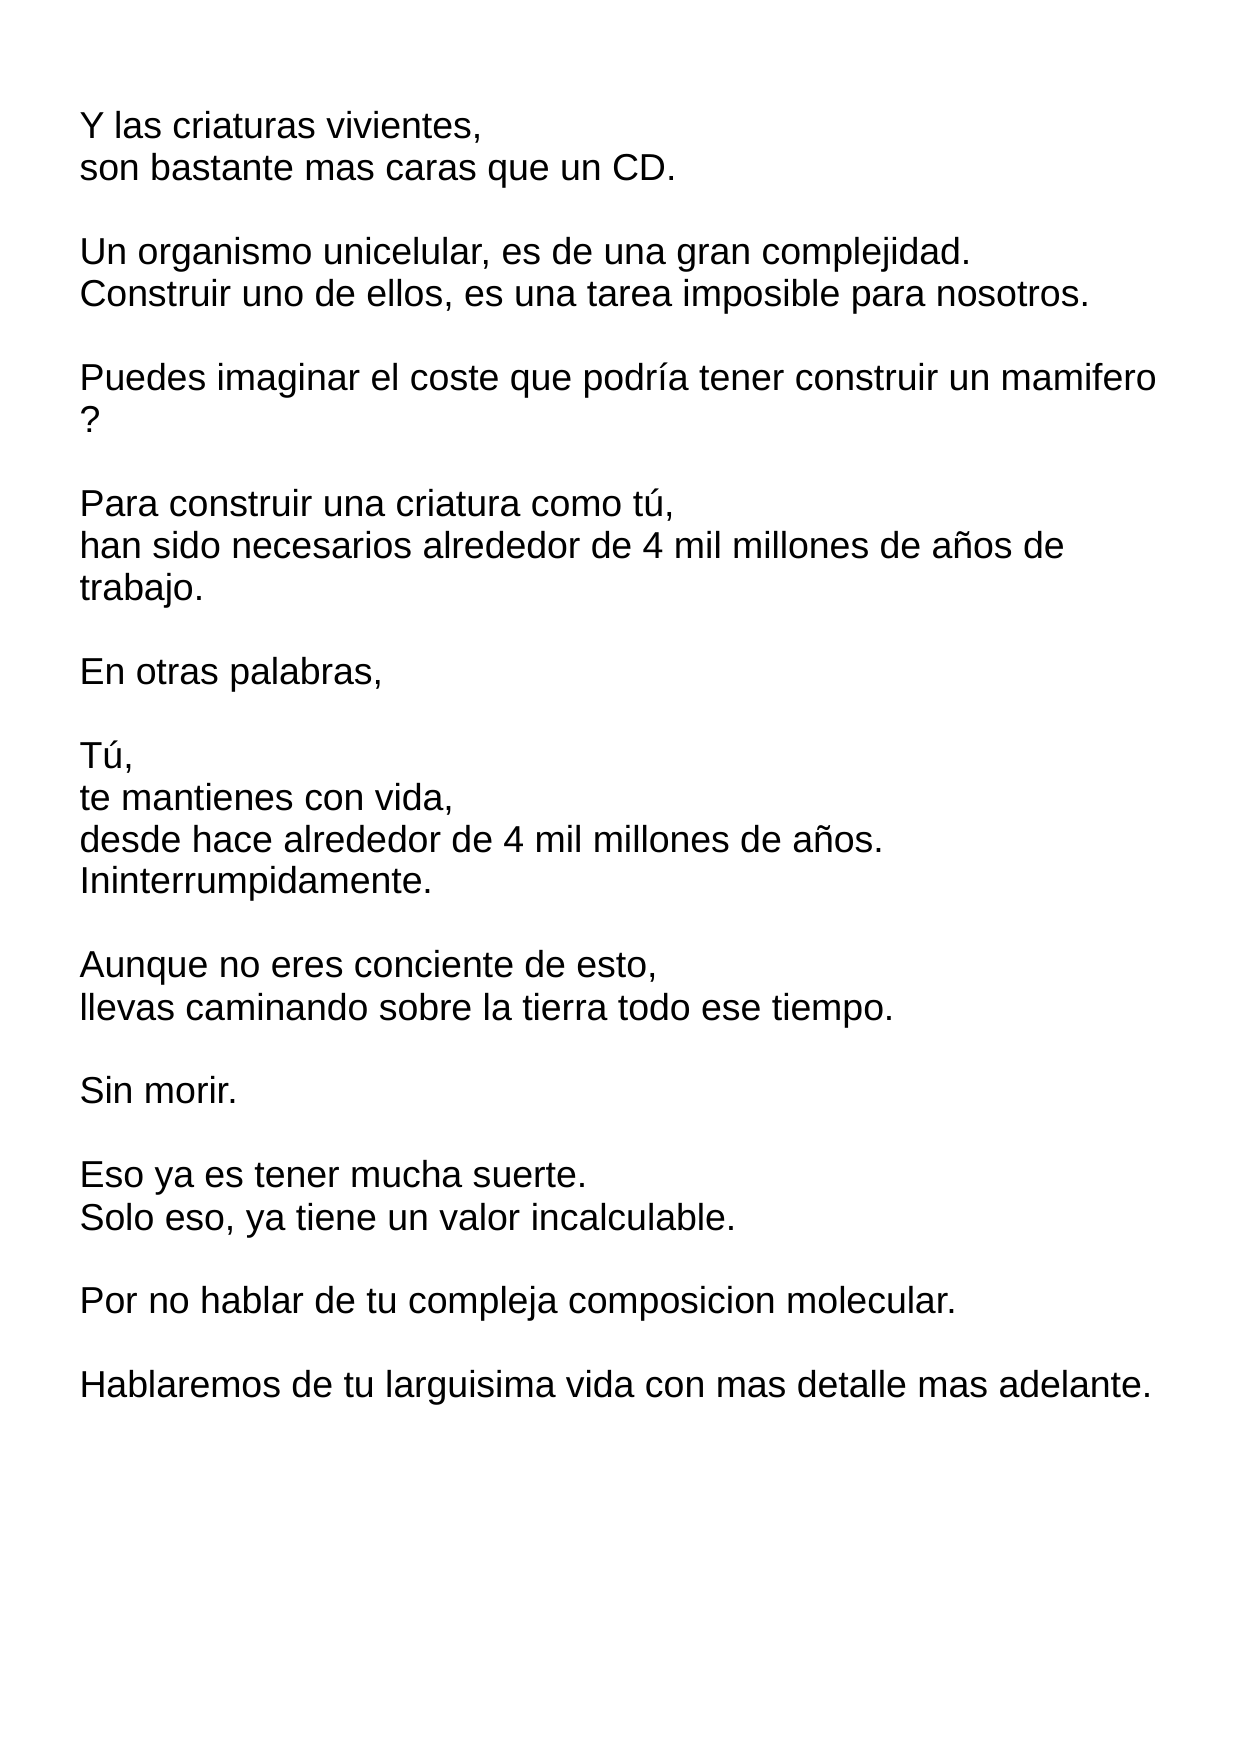

Y las criaturas vivientes,
son bastante mas caras que un CD.
Un organismo unicelular, es de una gran complejidad.
Construir uno de ellos, es una tarea imposible para nosotros.
Puedes imaginar el coste que podría tener construir un mamifero ?
Para construir una criatura como tú,
han sido necesarios alrededor de 4 mil millones de años de trabajo.
En otras palabras,
Tú,
te mantienes con vida,
desde hace alrededor de 4 mil millones de años.
Ininterrumpidamente.
Aunque no eres conciente de esto,
llevas caminando sobre la tierra todo ese tiempo.
Sin morir.
Eso ya es tener mucha suerte.
Solo eso, ya tiene un valor incalculable.
Por no hablar de tu compleja composicion molecular.
Hablaremos de tu larguisima vida con mas detalle mas adelante.